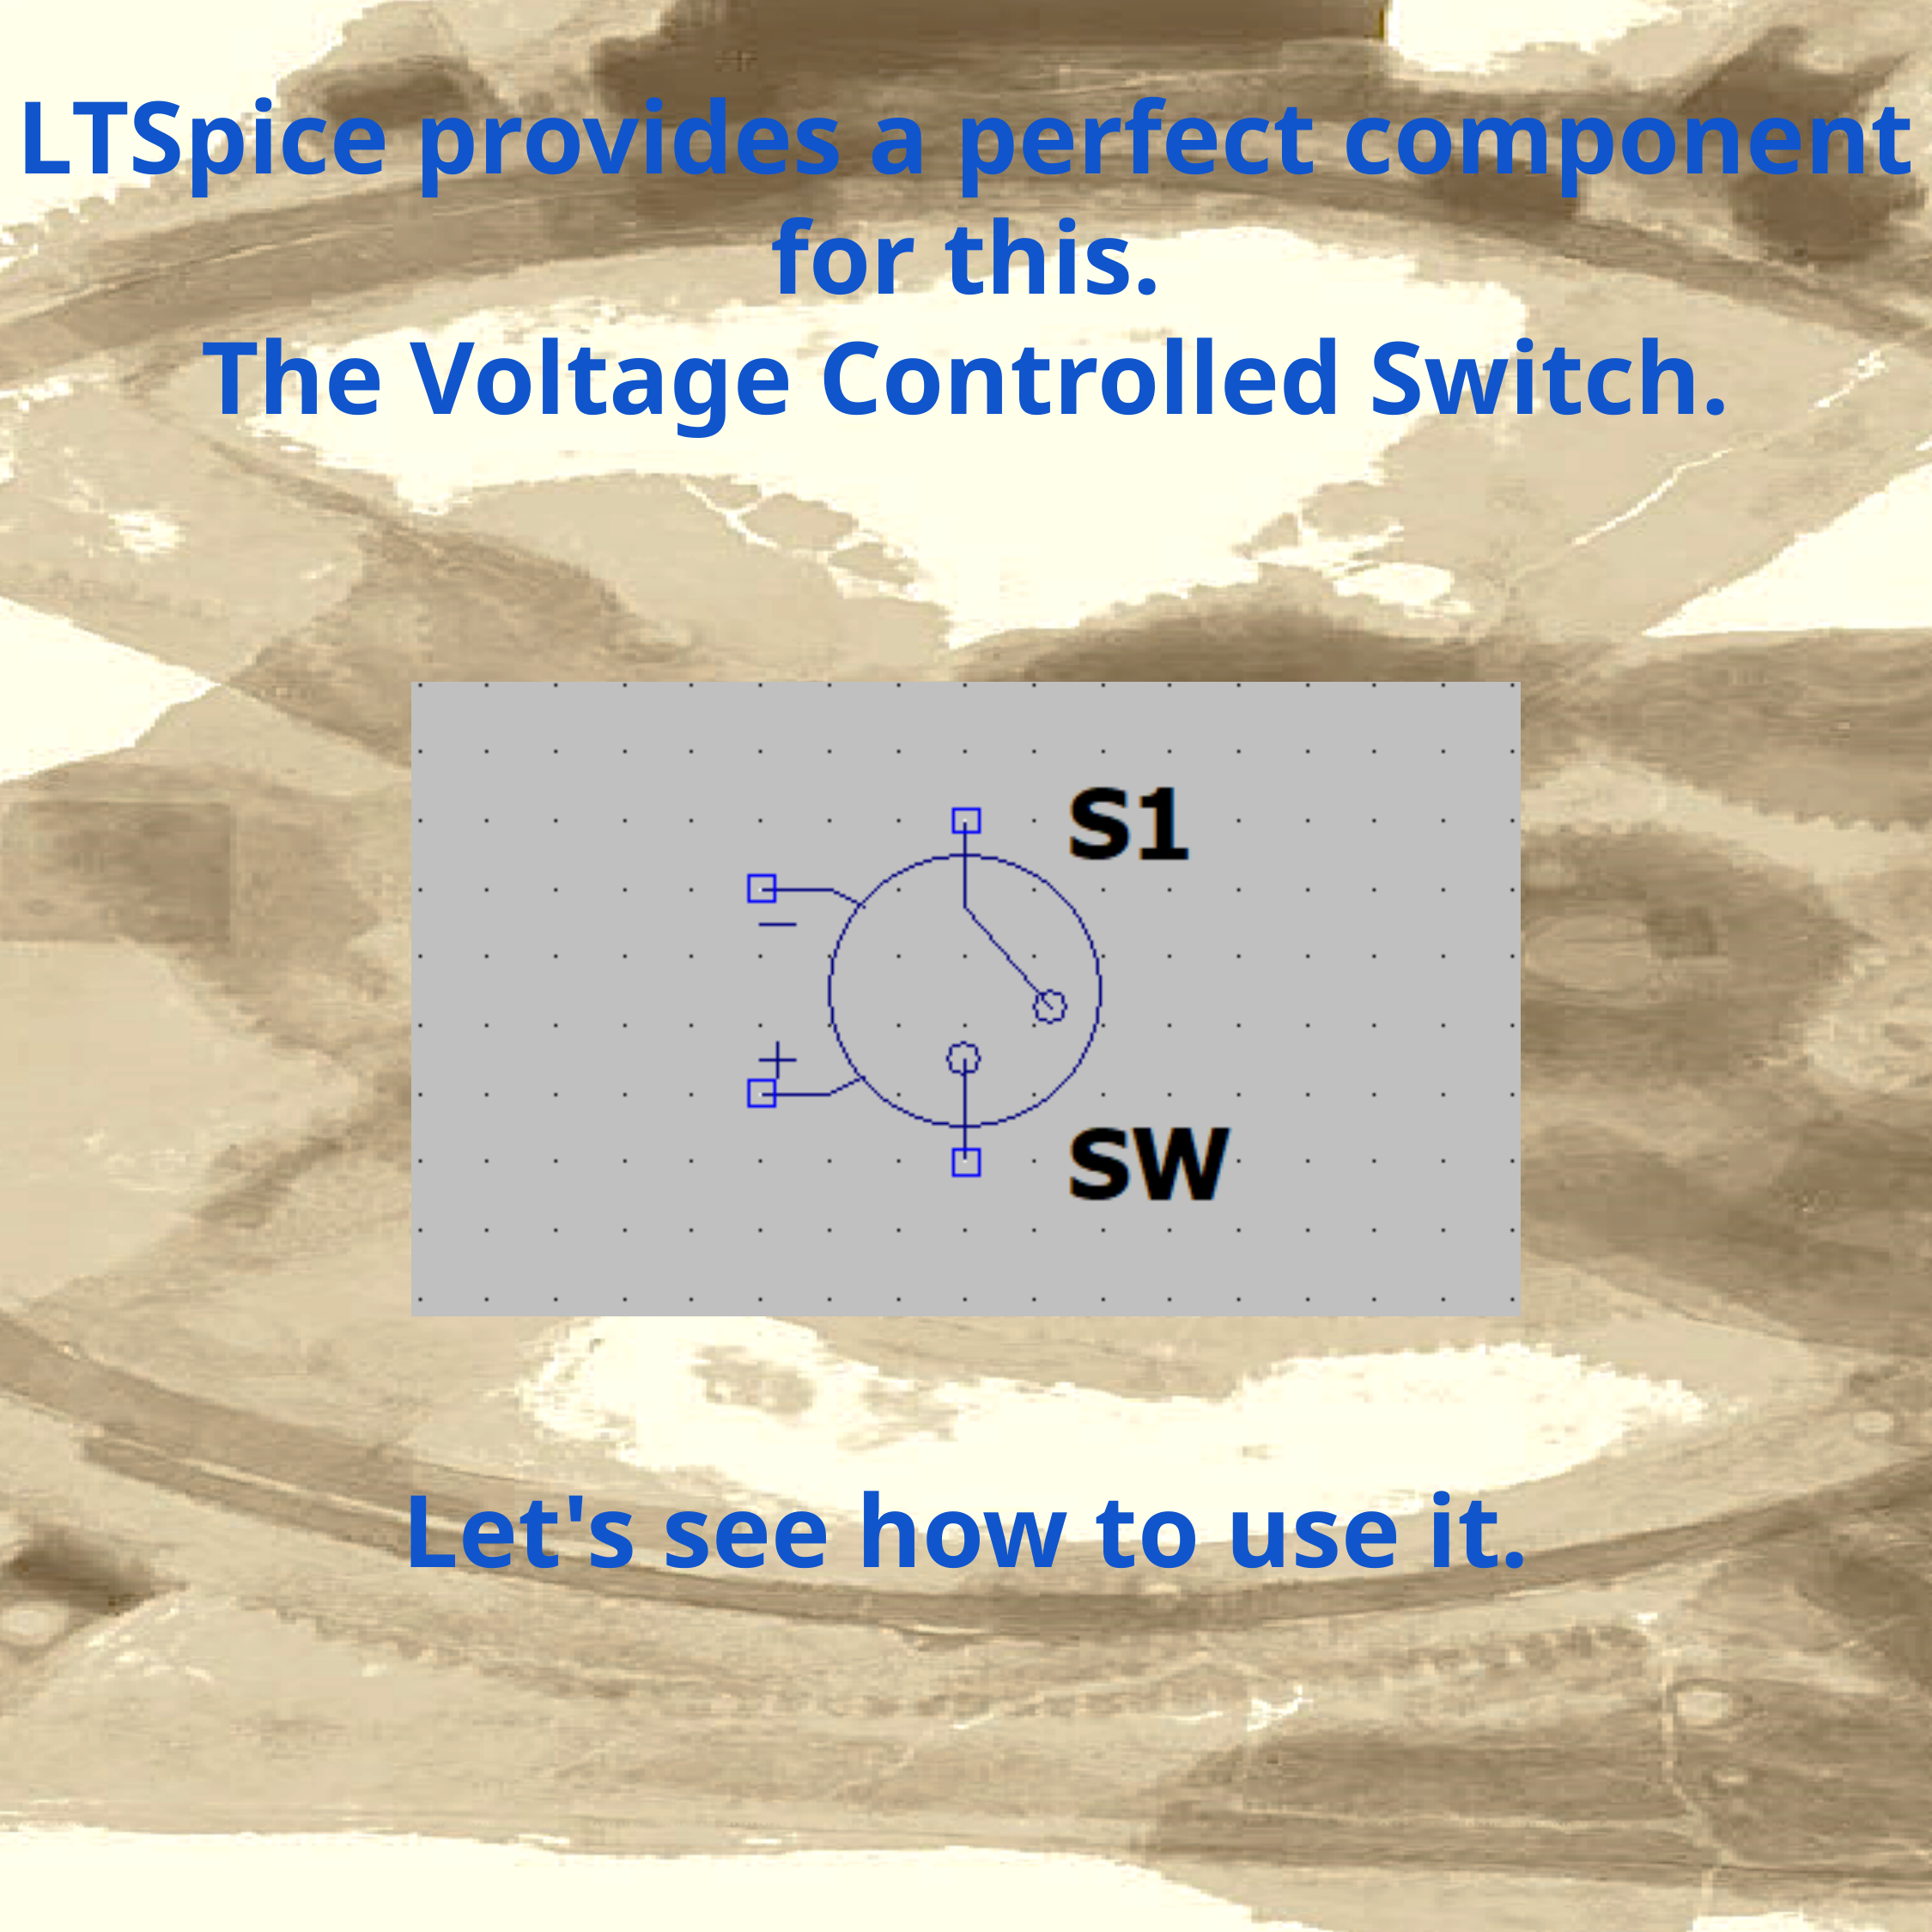

LTSpice provides a perfect component for this.
The Voltage Controlled Switch.
Let's see how to use it.